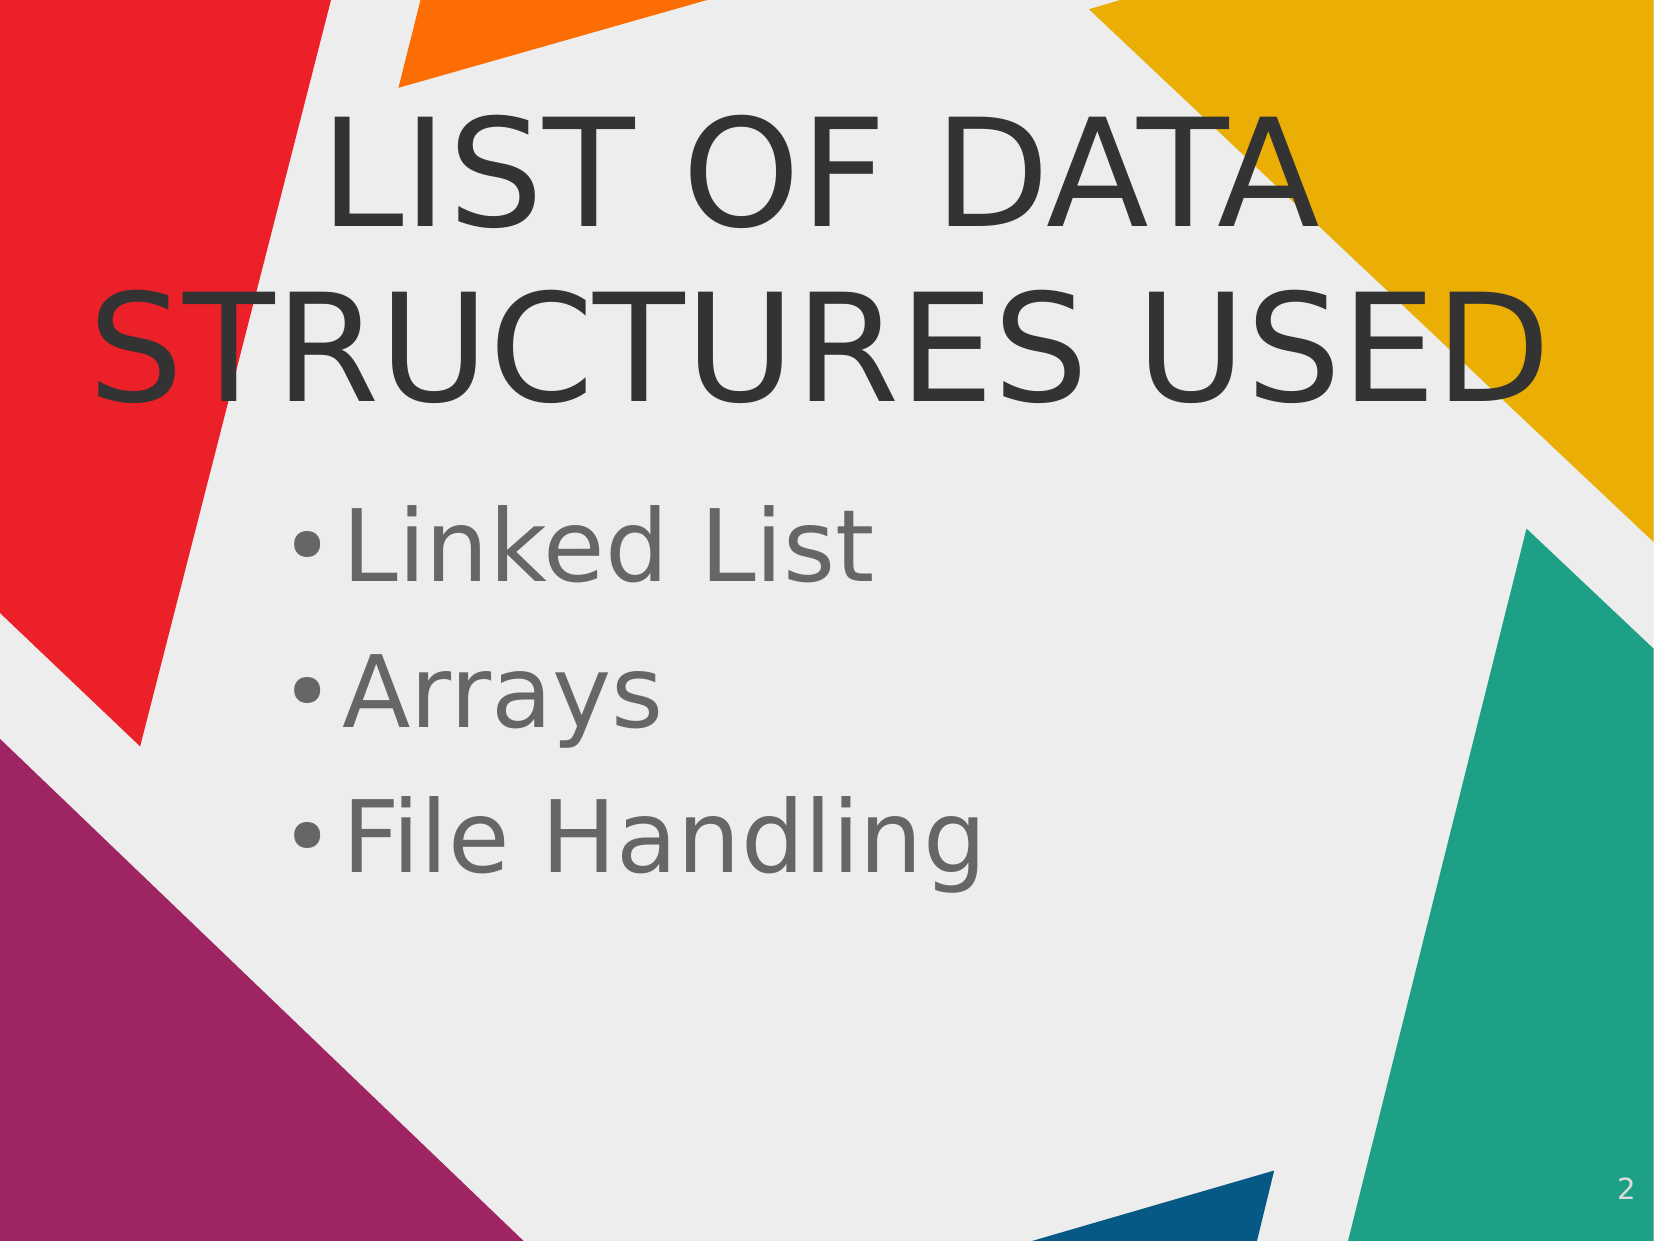

# LIST OF DATA STRUCTURES USED
Linked List
Arrays
File Handling
2